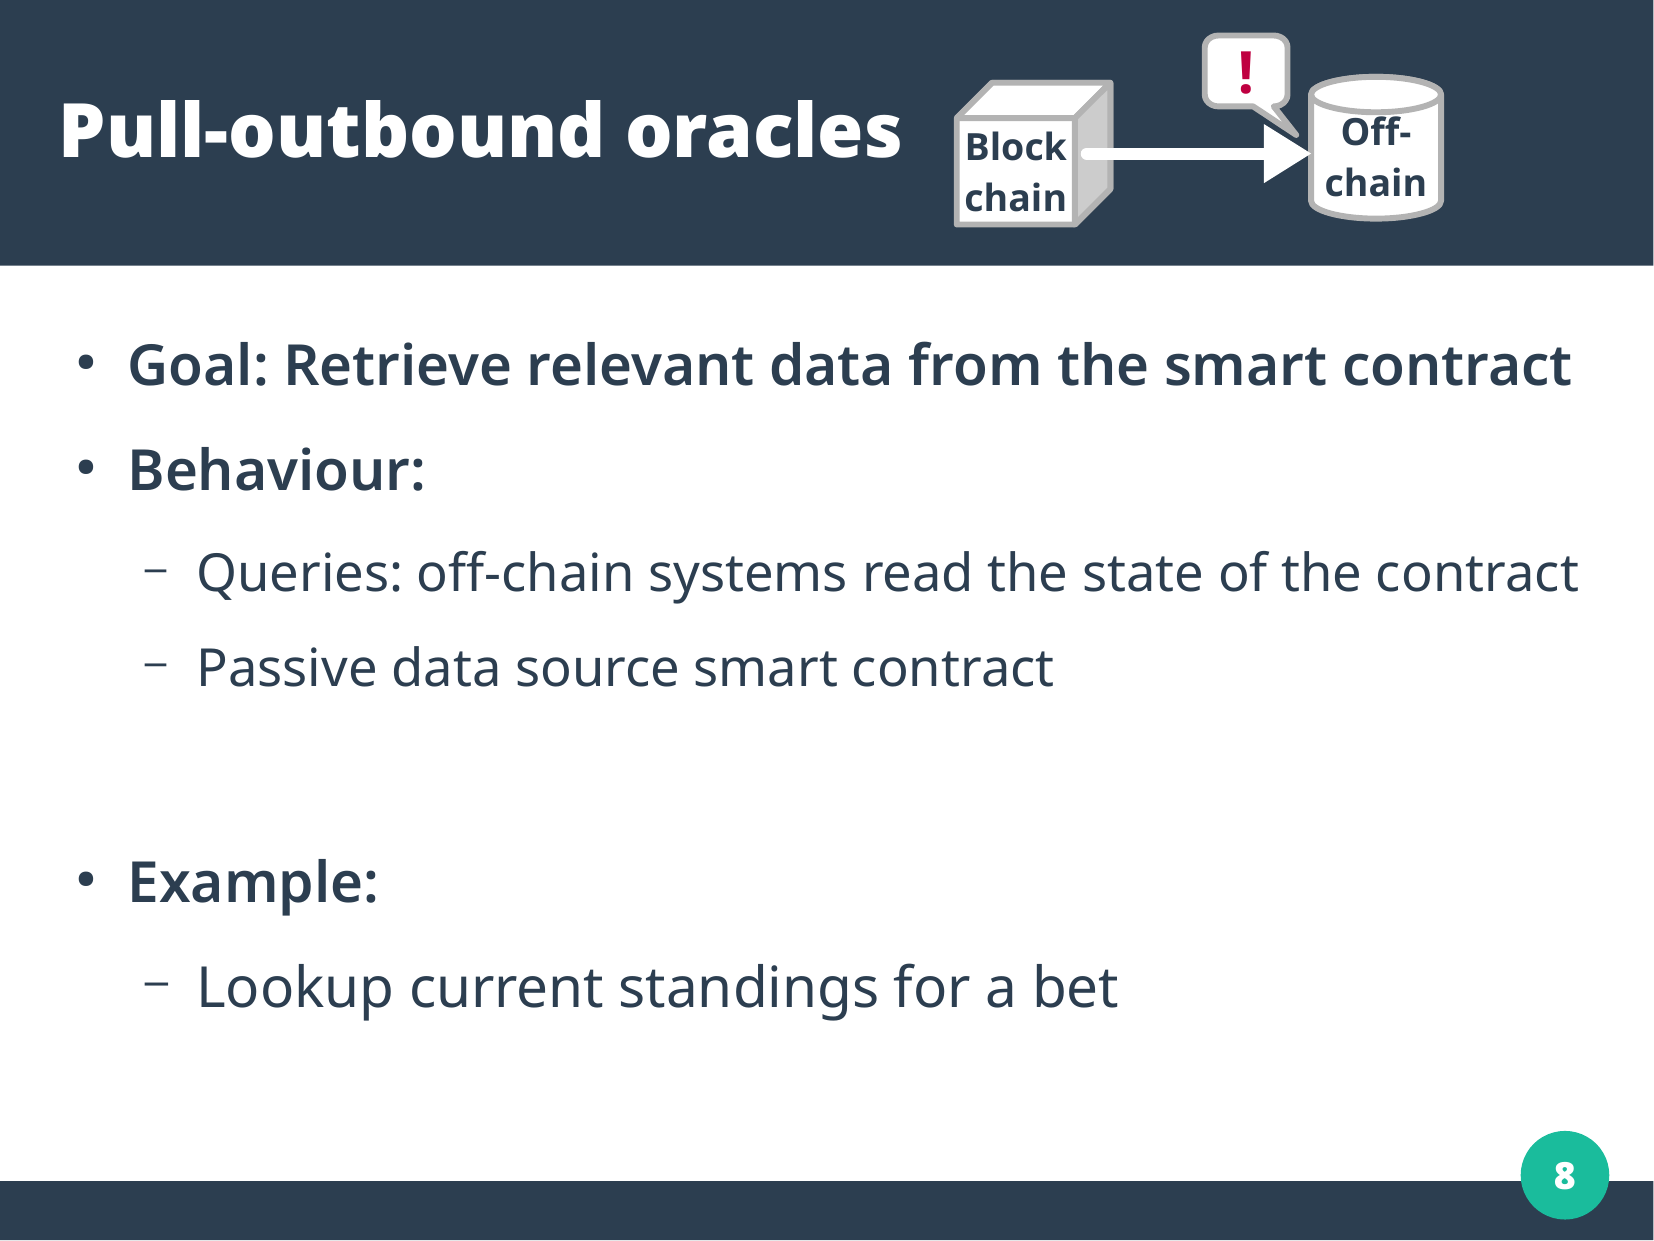

!
Off-
chain
Block
chain
# Pull-outbound oracles
Goal: Retrieve relevant data from the smart contract
Behaviour:
Queries: off-chain systems read the state of the contract
Passive data source smart contract
Example:
Lookup current standings for a bet
8